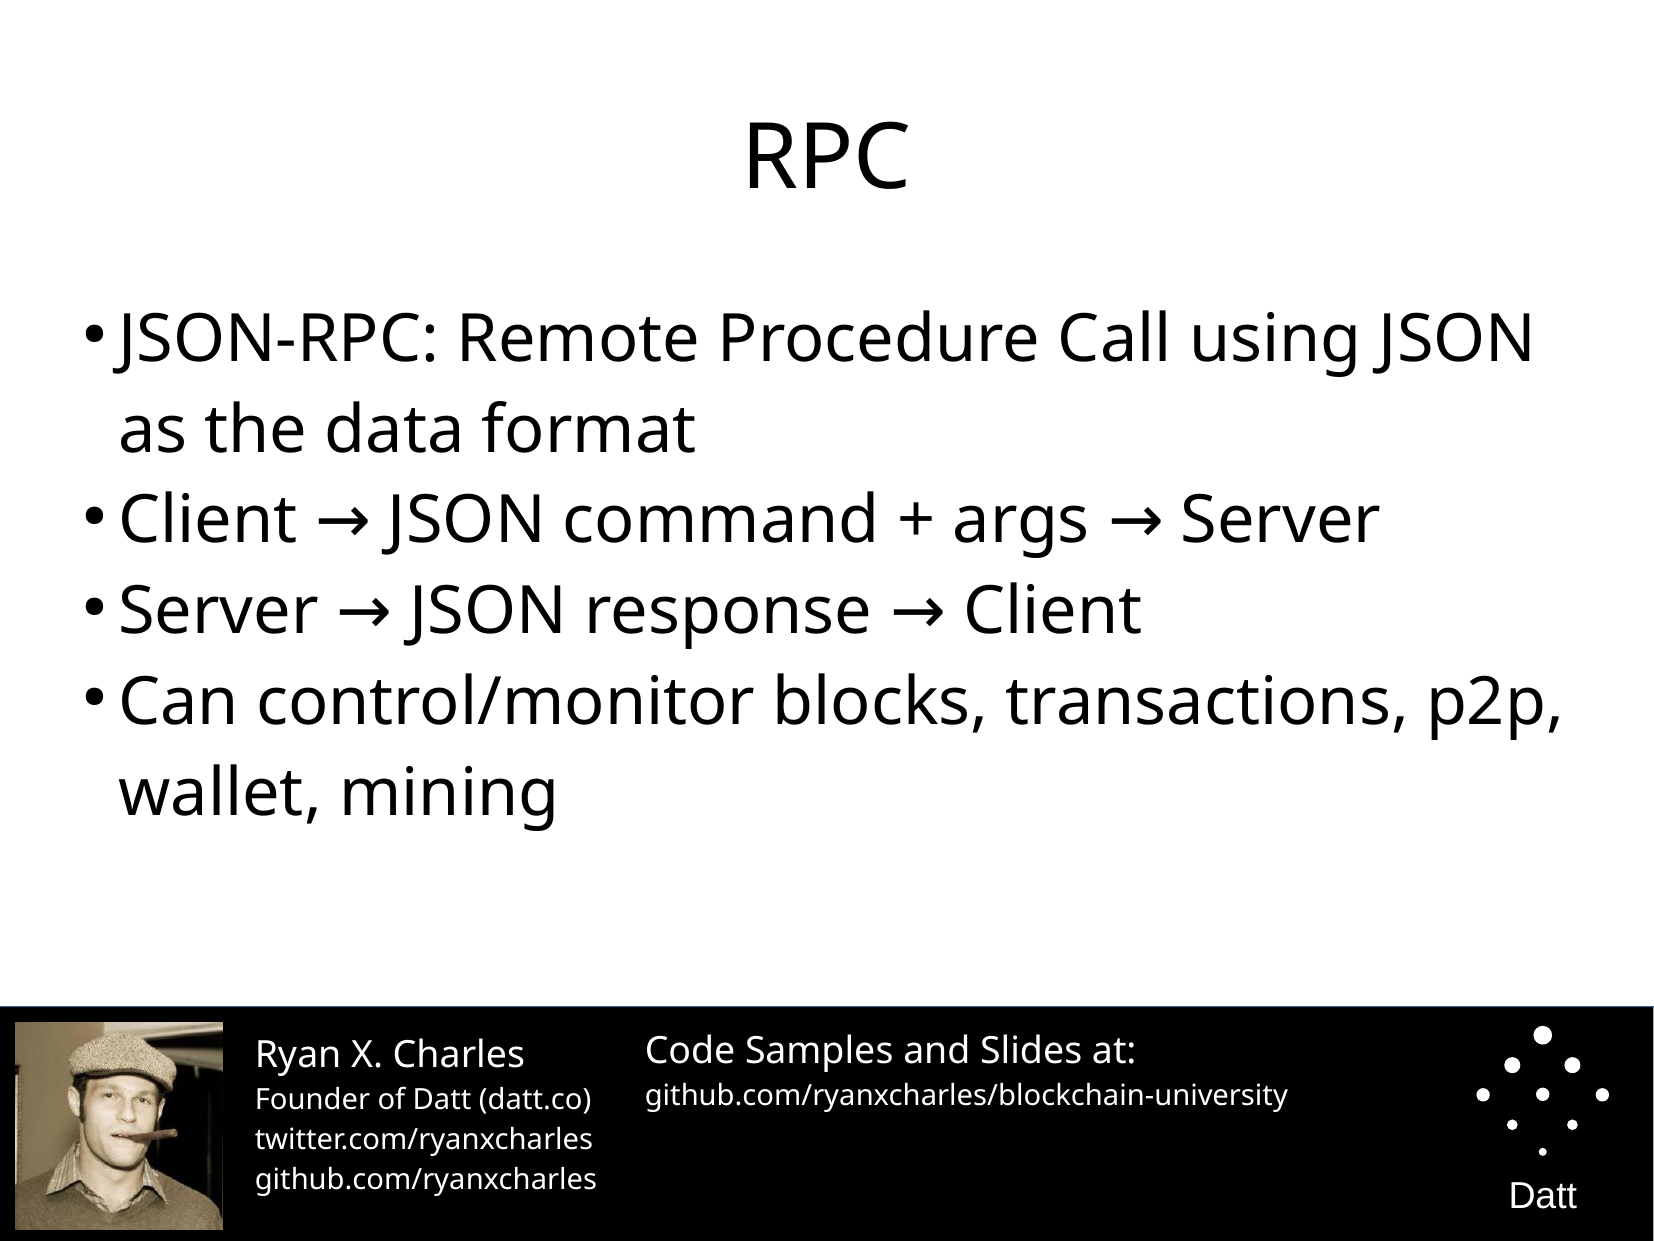

# RPC
JSON-RPC: Remote Procedure Call using JSON as the data format
Client → JSON command + args → Server
Server → JSON response → Client
Can control/monitor blocks, transactions, p2p, wallet, mining
Code Samples and Slides at:
github.com/ryanxcharles/blockchain-university
Ryan X. Charles
Founder of Datt (datt.co)
twitter.com/ryanxcharles
github.com/ryanxcharles
Datt